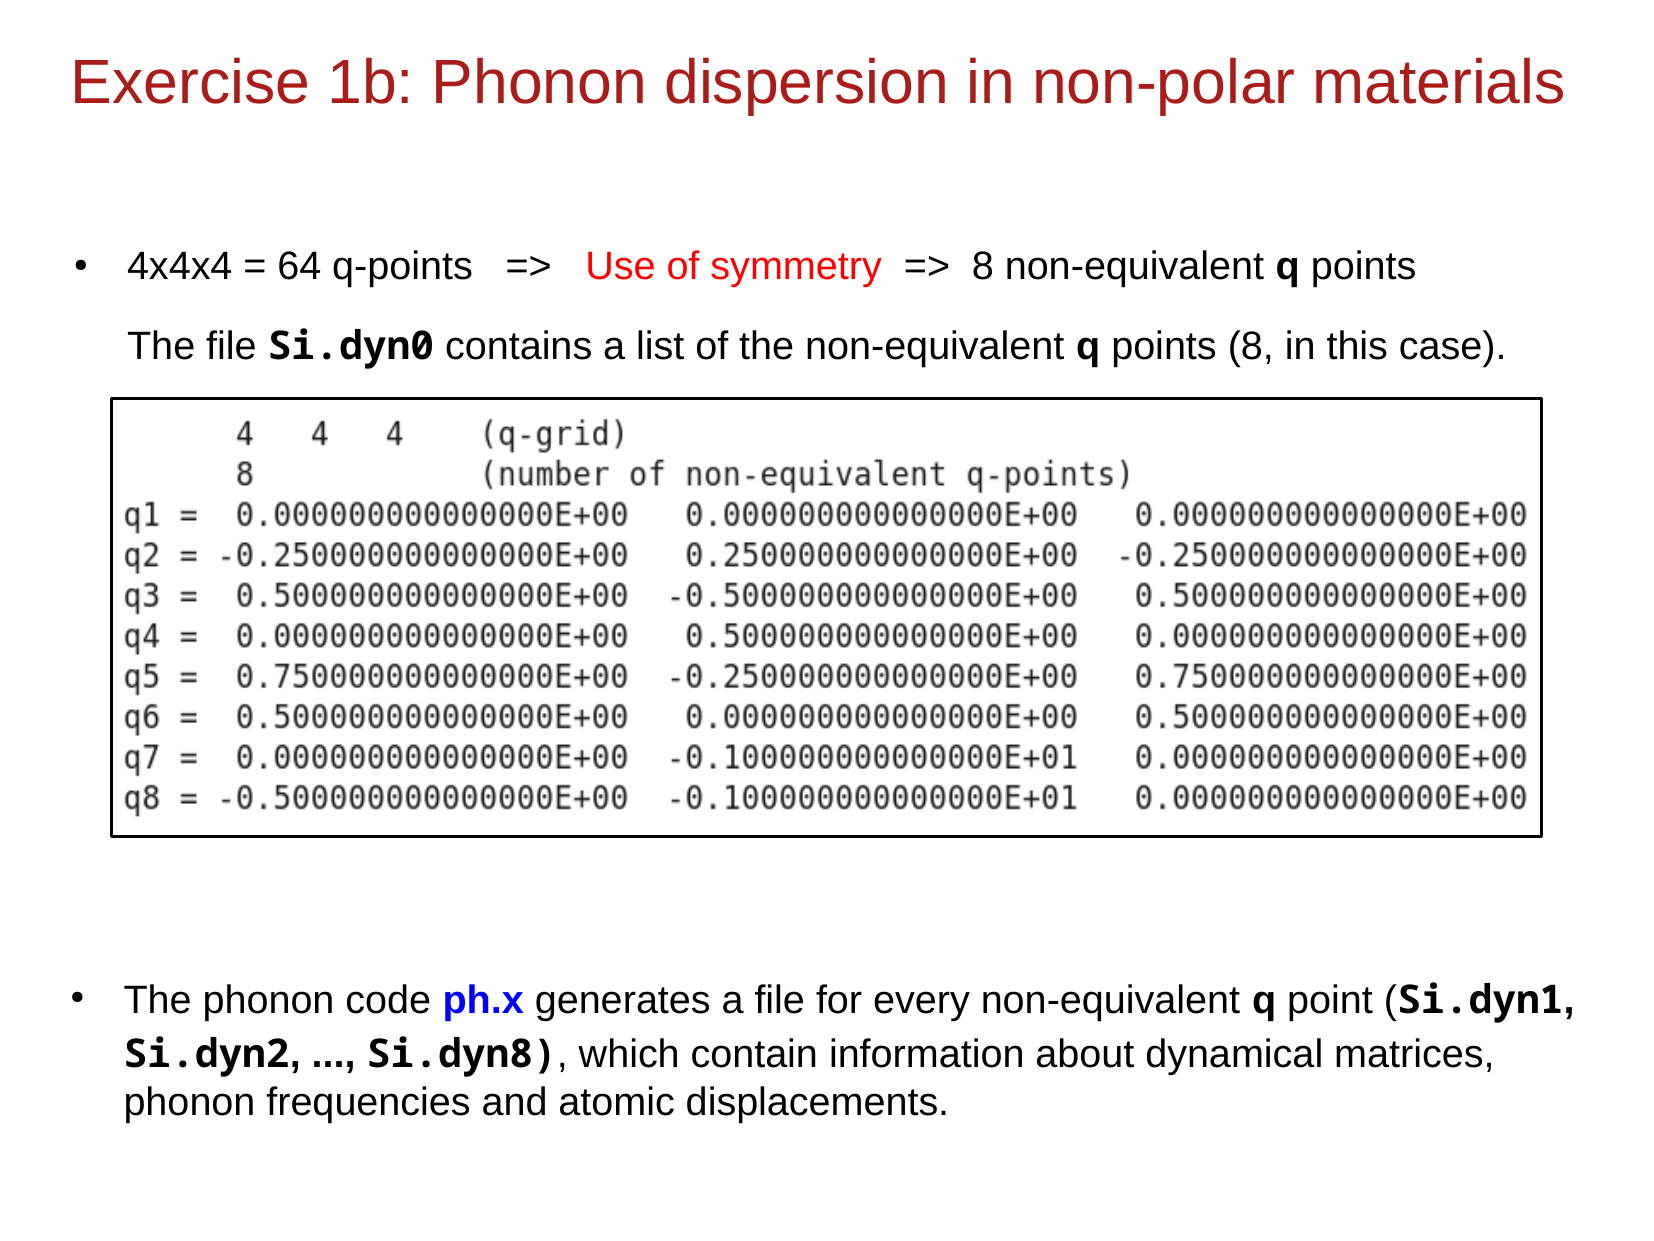

Exercise 1b: Phonon dispersion in non-polar materials
# 4x4x4 = 64 q-points => Use of symmetry => 8 non-equivalent q points
The file Si.dyn0 contains a list of the non-equivalent q points (8, in this case).
The phonon code ph.x generates a file for every non-equivalent q point (Si.dyn1, Si.dyn2, ..., Si.dyn8), which contain information about dynamical matrices, phonon frequencies and atomic displacements.